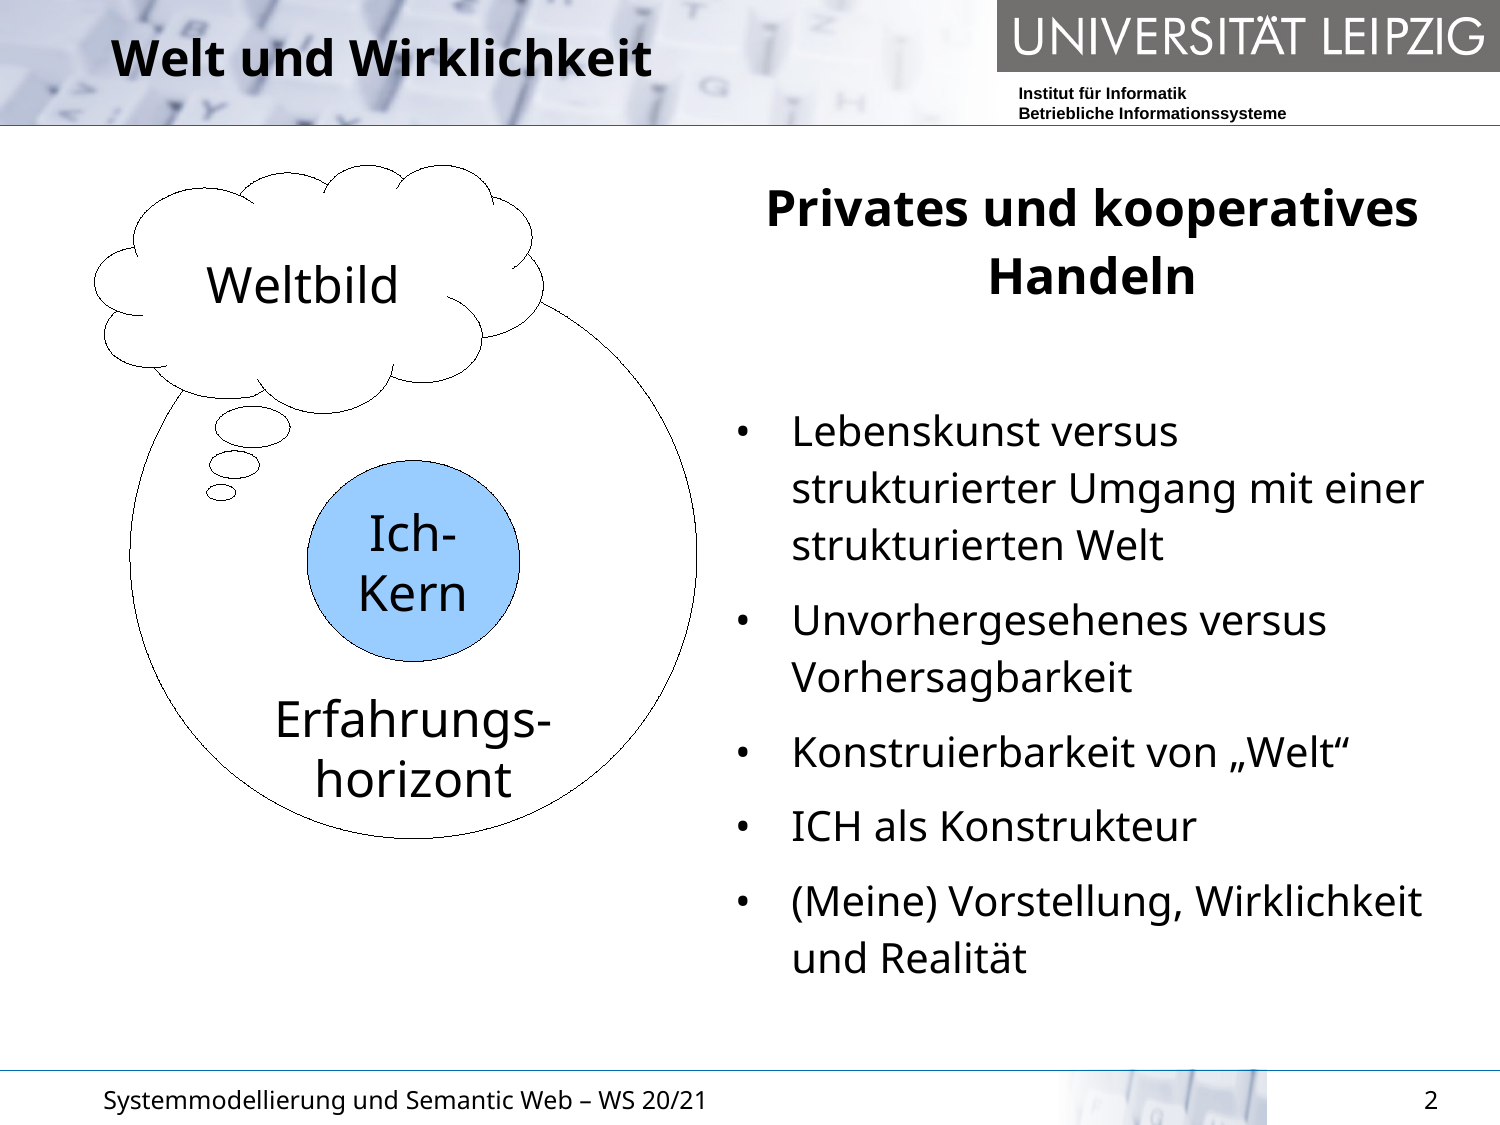

Welt und Wirklichkeit
Weltbild
# Privates und kooperatives Handeln
Lebenskunst versus strukturierter Umgang mit einer strukturierten Welt
Unvorhergesehenes versus Vorhersagbarkeit
Konstruierbarkeit von „Welt“
ICH als Konstrukteur
(Meine) Vorstellung, Wirklichkeit und Realität
Ich-
Kern
Erfahrungs-horizont
Systemmodellierung und Semantic Web – WS 20/21
2